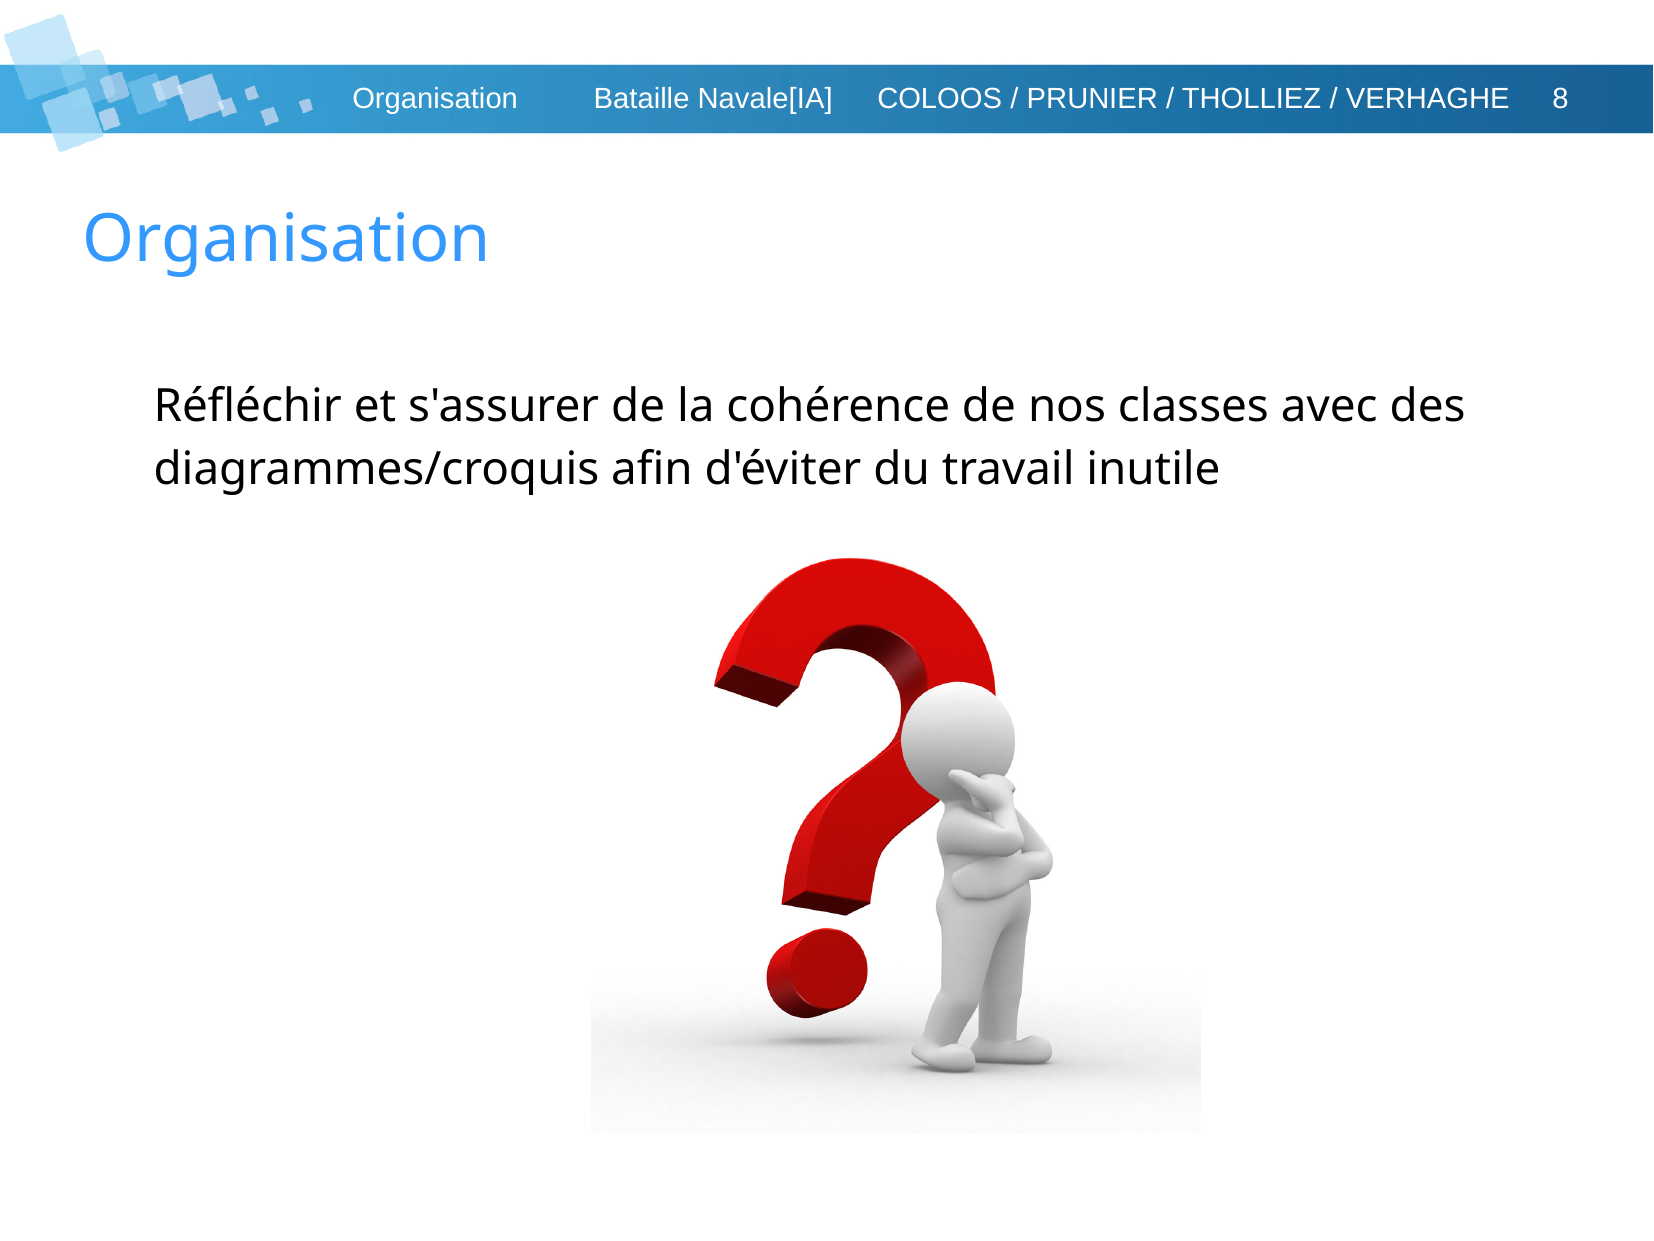

Organisation	 Bataille Navale[IA]	COLOOS / PRUNIER / THOLLIEZ / VERHAGHE 	8
# Organisation
Réfléchir et s'assurer de la cohérence de nos classes avec des diagrammes/croquis afin d'éviter du travail inutile